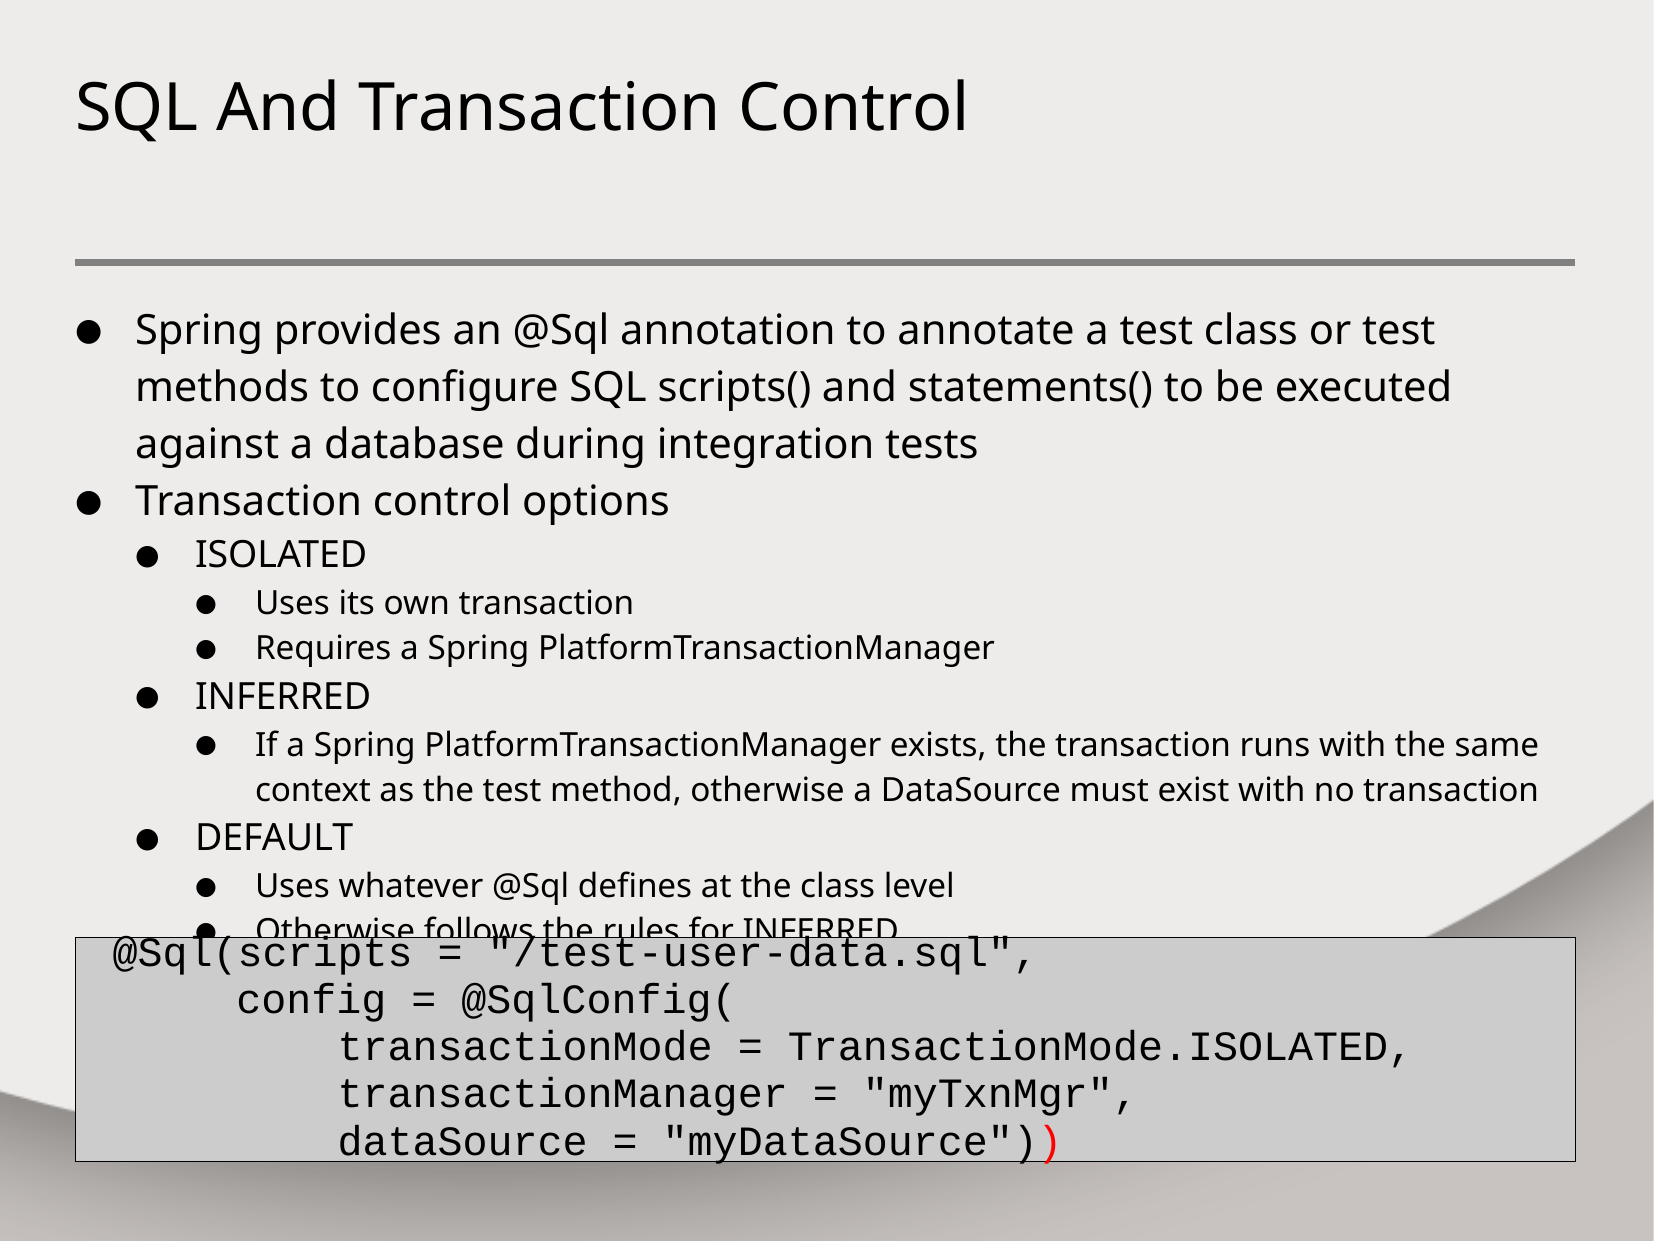

# SQL And Transaction Control
Spring provides an @Sql annotation to annotate a test class or test methods to configure SQL scripts() and statements() to be executed against a database during integration tests
Transaction control options
ISOLATED
Uses its own transaction
Requires a Spring PlatformTransactionManager
INFERRED
If a Spring PlatformTransactionManager exists, the transaction runs with the same context as the test method, otherwise a DataSource must exist with no transaction
DEFAULT
Uses whatever @Sql defines at the class level
Otherwise follows the rules for INFERRED
@Sql(scripts = "/test-user-data.sql",
	 config = @SqlConfig(
 transactionMode = TransactionMode.ISOLATED,
 transactionManager = "myTxnMgr",
 dataSource = "myDataSource"))